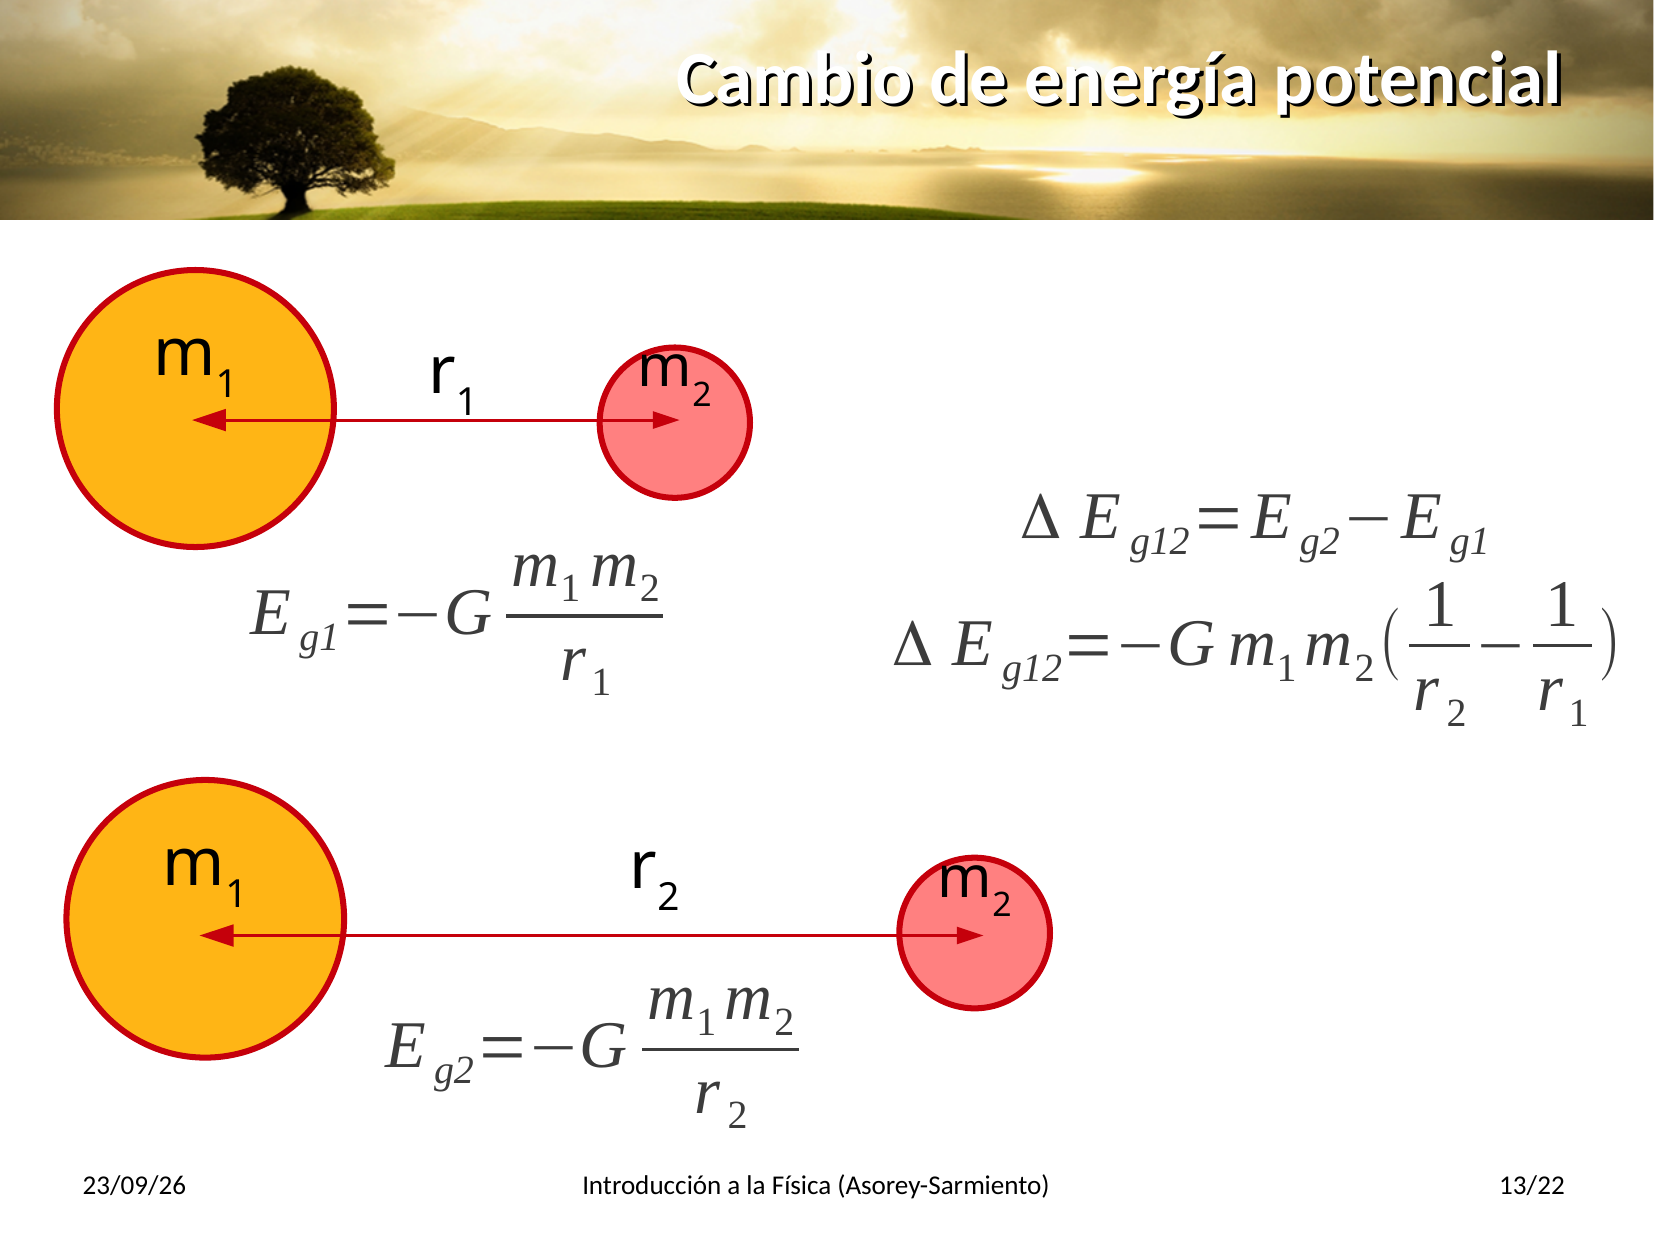

# Cambio de energía potencial
m1
r1
m2
m1
r2
m2
Introducción a la Física (Asorey-Sarmiento)
13